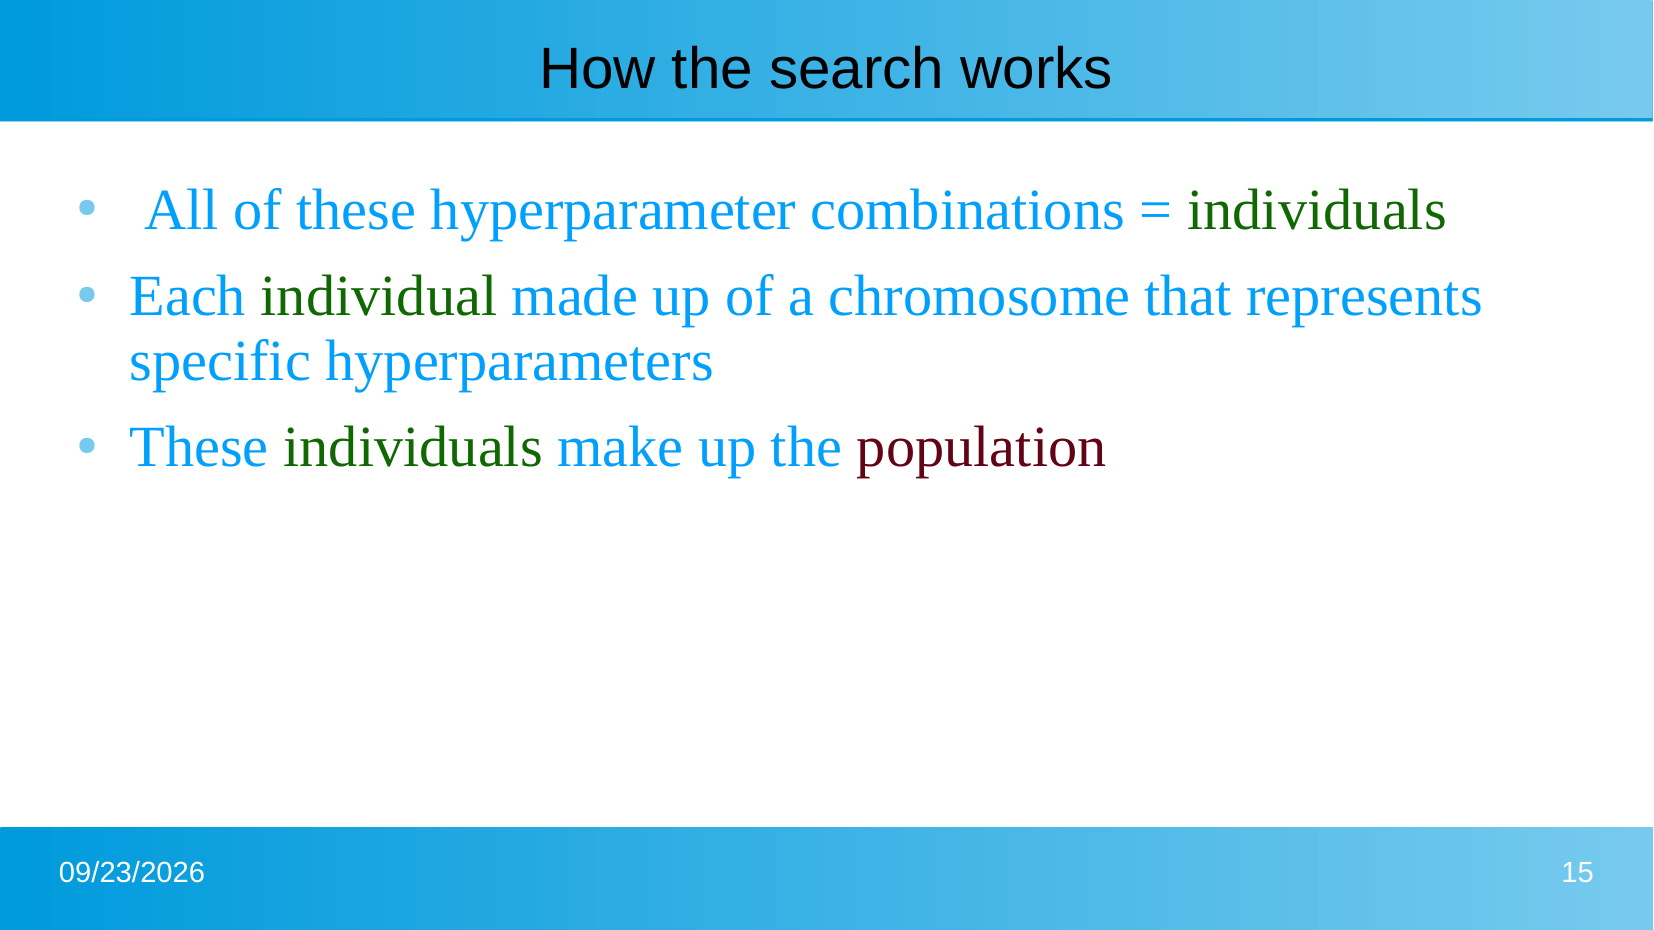

# How the search works
 All of these hyperparameter combinations = individuals
Each individual made up of a chromosome that represents specific hyperparameters
These individuals make up the population
15